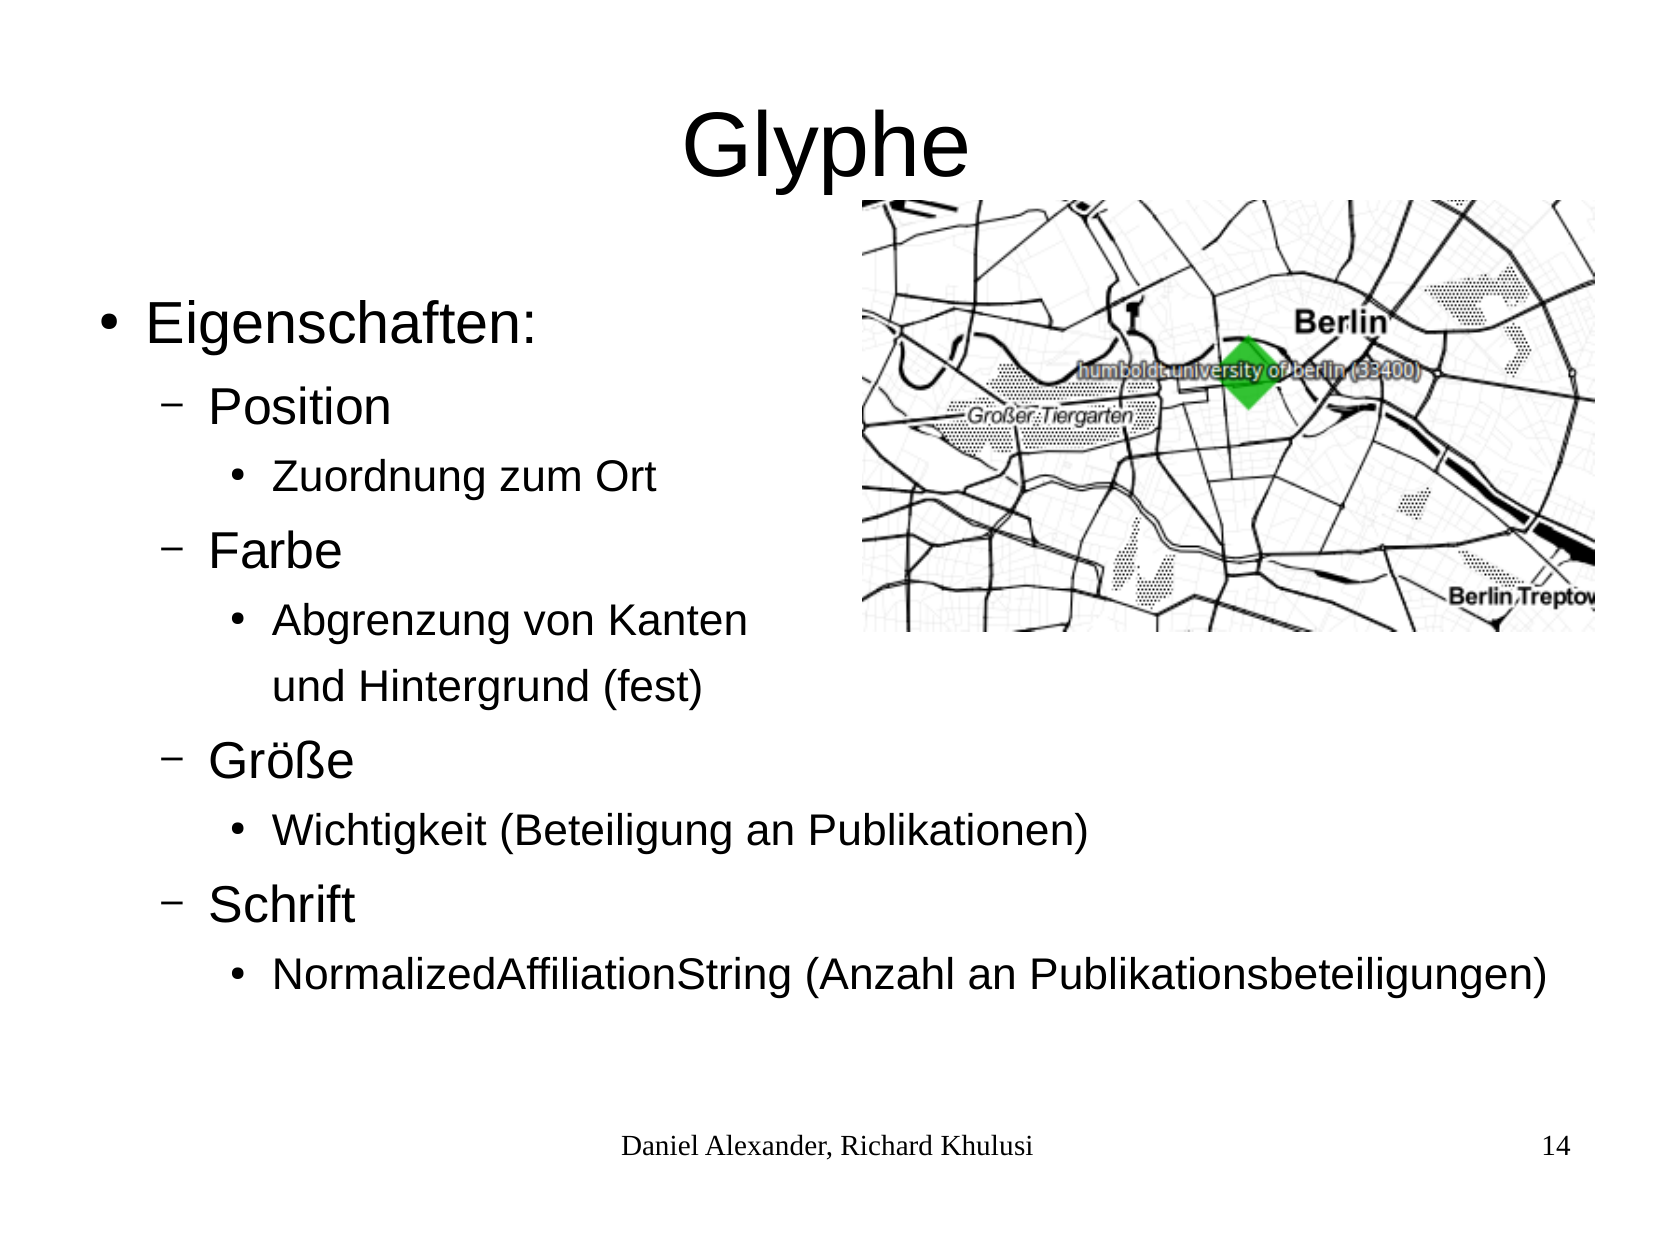

# Glyphe
Eigenschaften:
Position
Zuordnung zum Ort
Farbe
Abgrenzung von Kanten
und Hintergrund (fest)
Größe
Wichtigkeit (Beteiligung an Publikationen)
Schrift
NormalizedAffiliationString (Anzahl an Publikationsbeteiligungen)
Daniel Alexander, Richard Khulusi
14